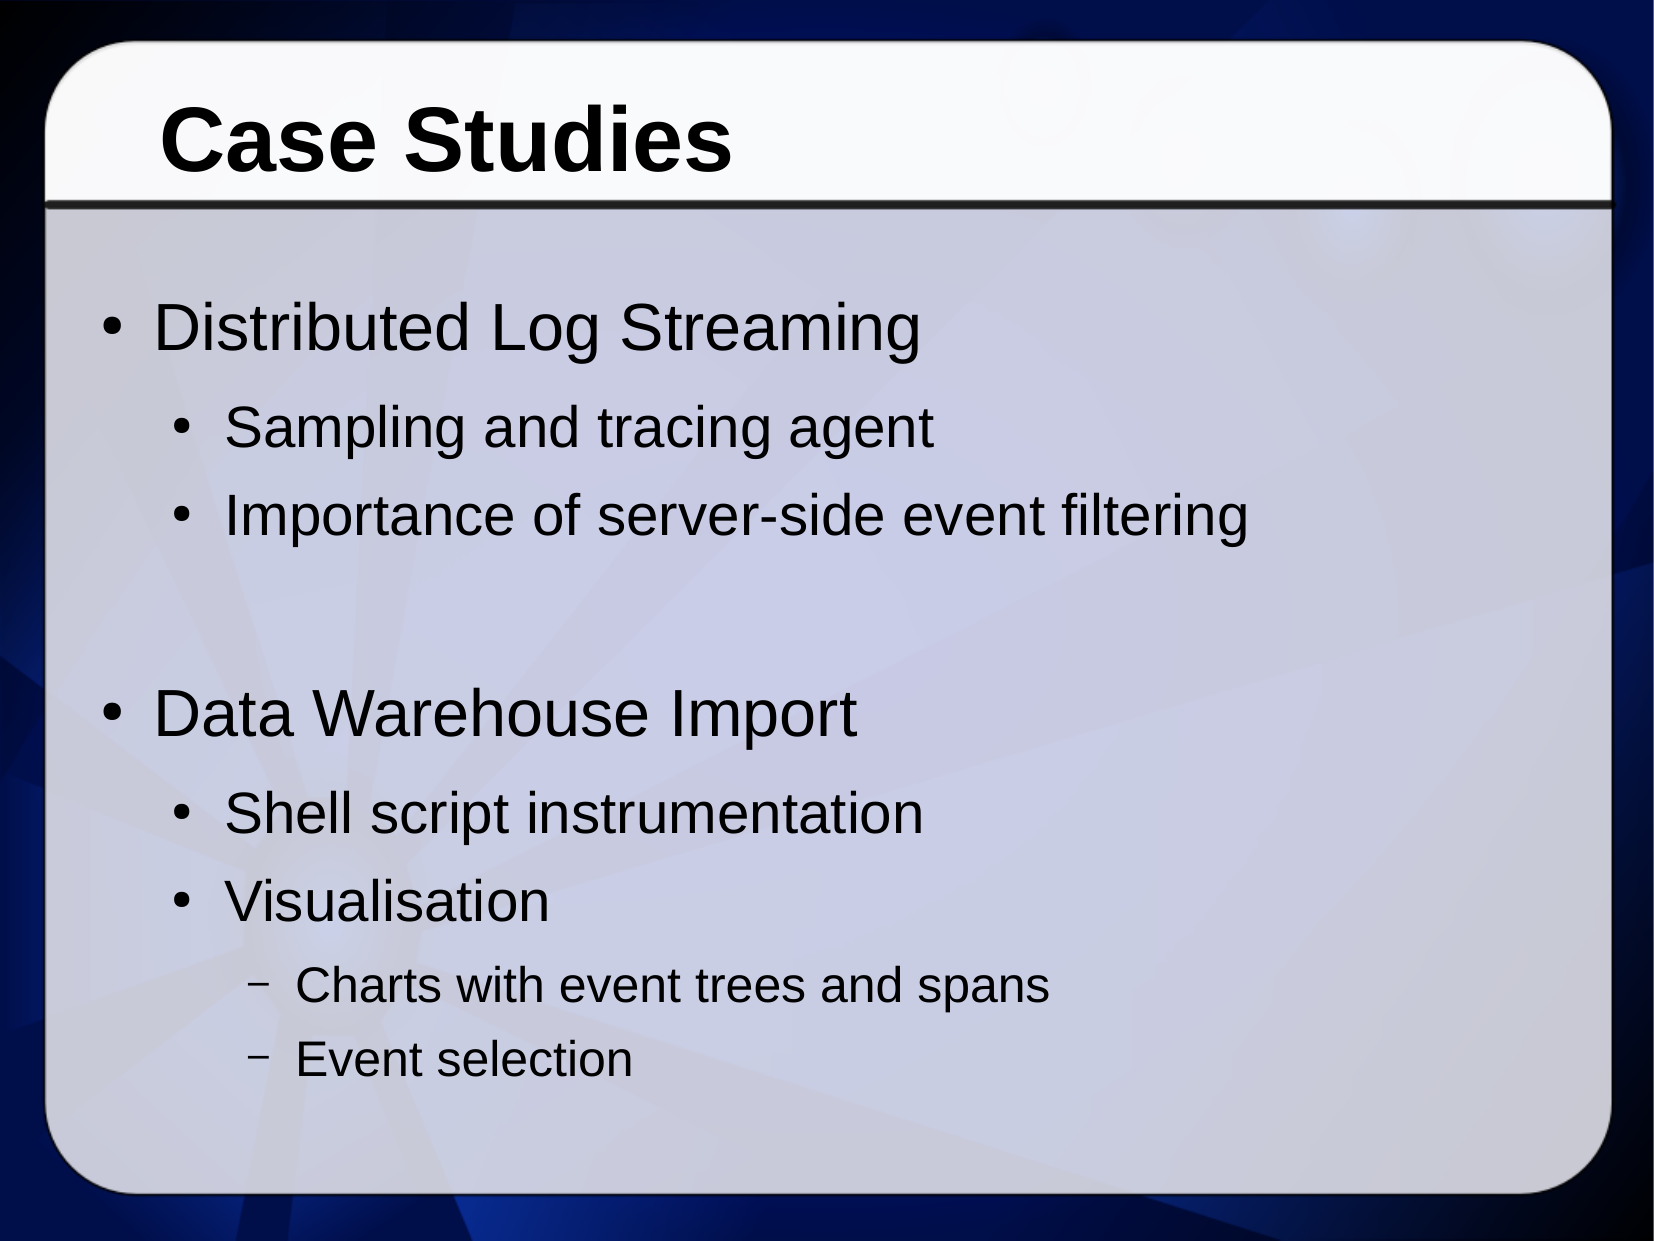

# Case Studies
Distributed Log Streaming
Sampling and tracing agent
Importance of server-side event filtering
Data Warehouse Import
Shell script instrumentation
Visualisation
Charts with event trees and spans
Event selection